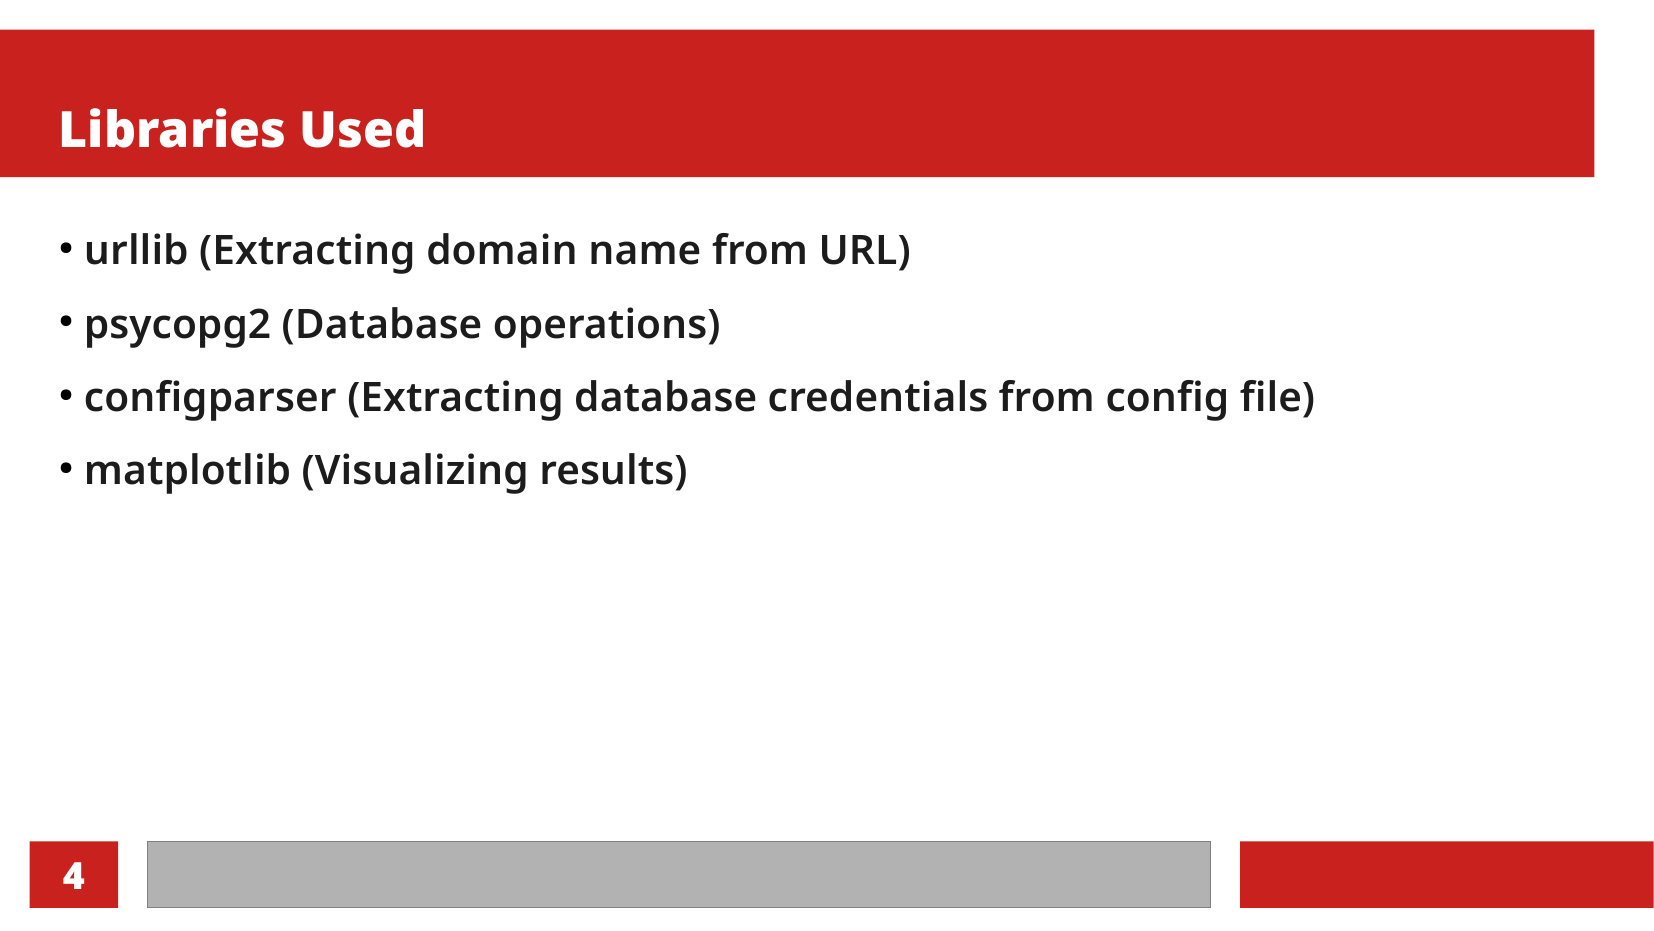

# Libraries Used
 urllib (Extracting domain name from URL)
 psycopg2 (Database operations)
 configparser (Extracting database credentials from config file)
 matplotlib (Visualizing results)
4